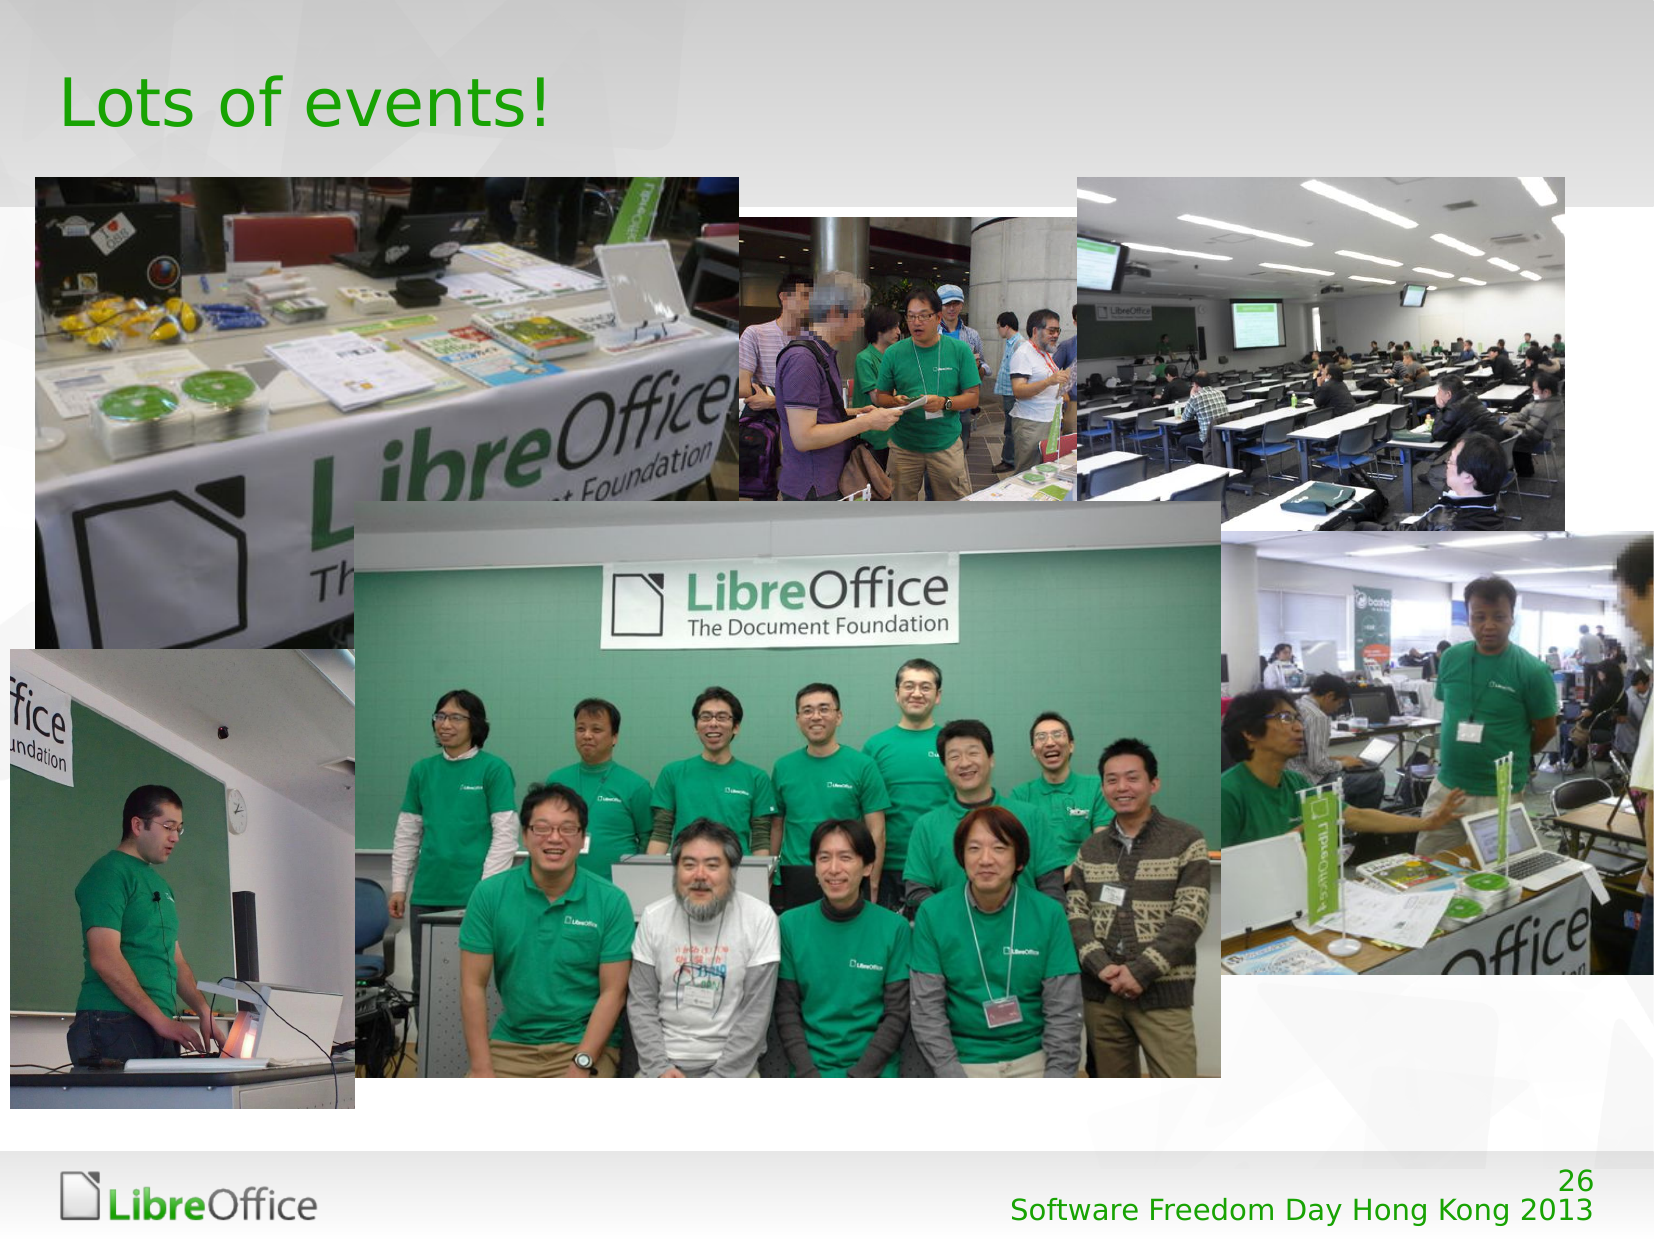

# Lots of events!
26
Software Freedom Day Hong Kong 2013